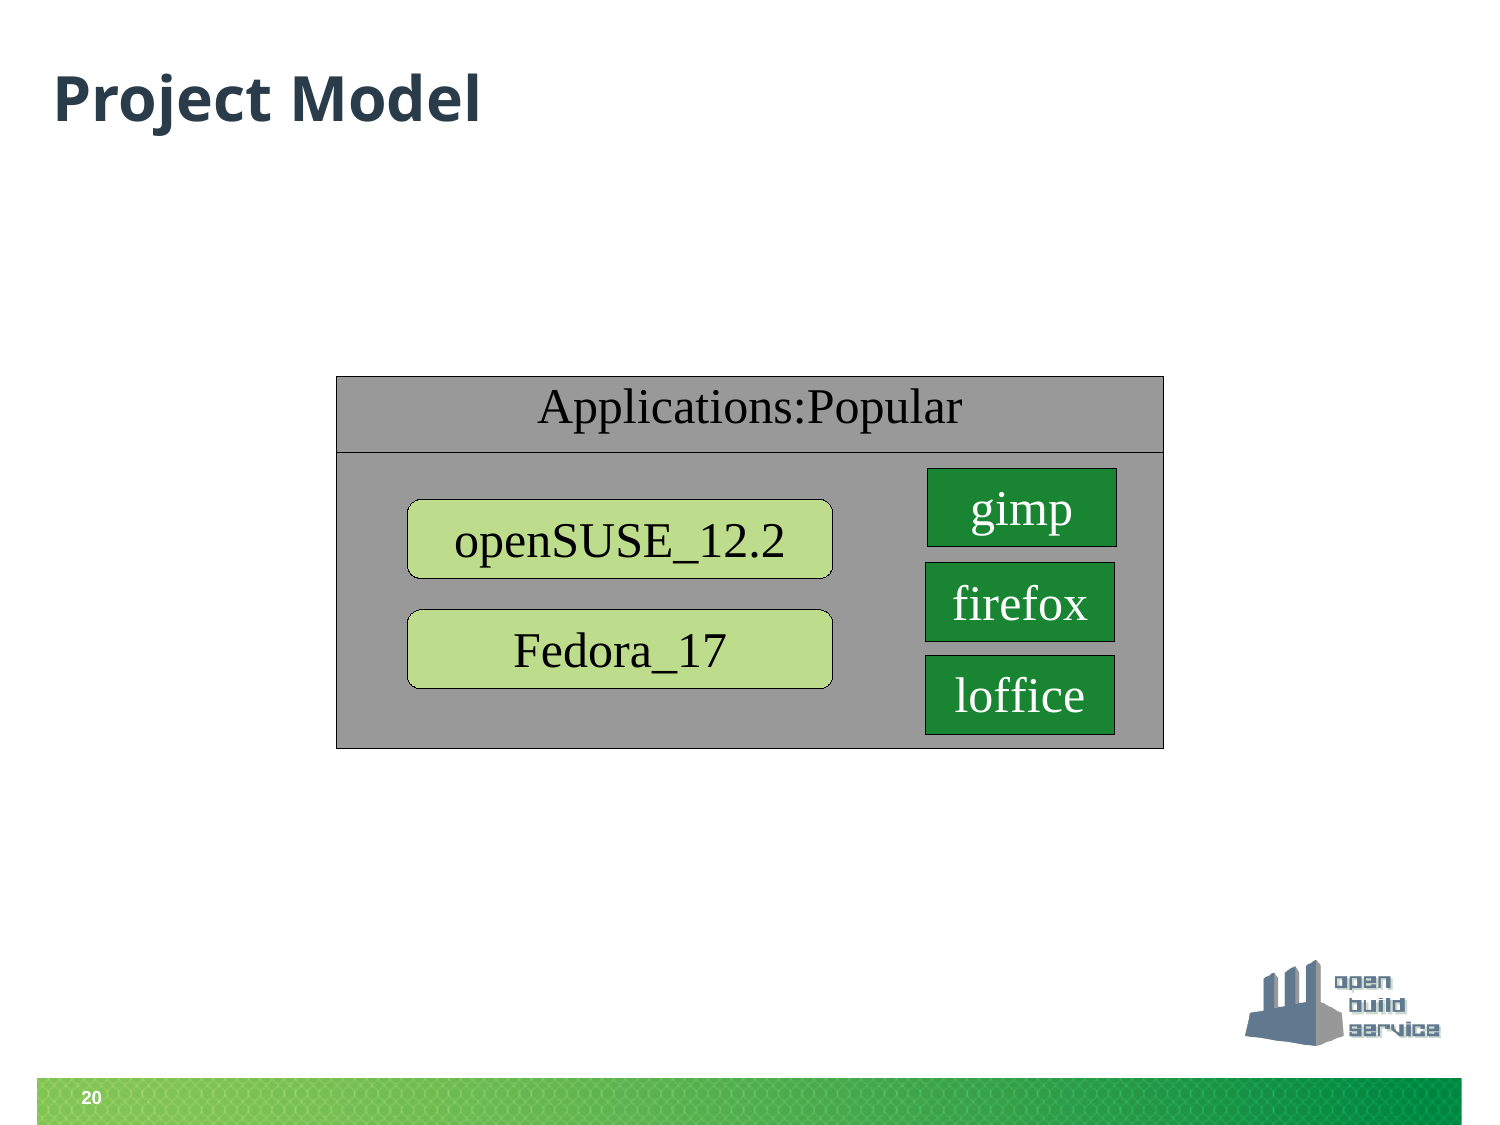

# Project Model
Applications:Popular
gimp
openSUSE_12.2
firefox
Fedora_17
loffice